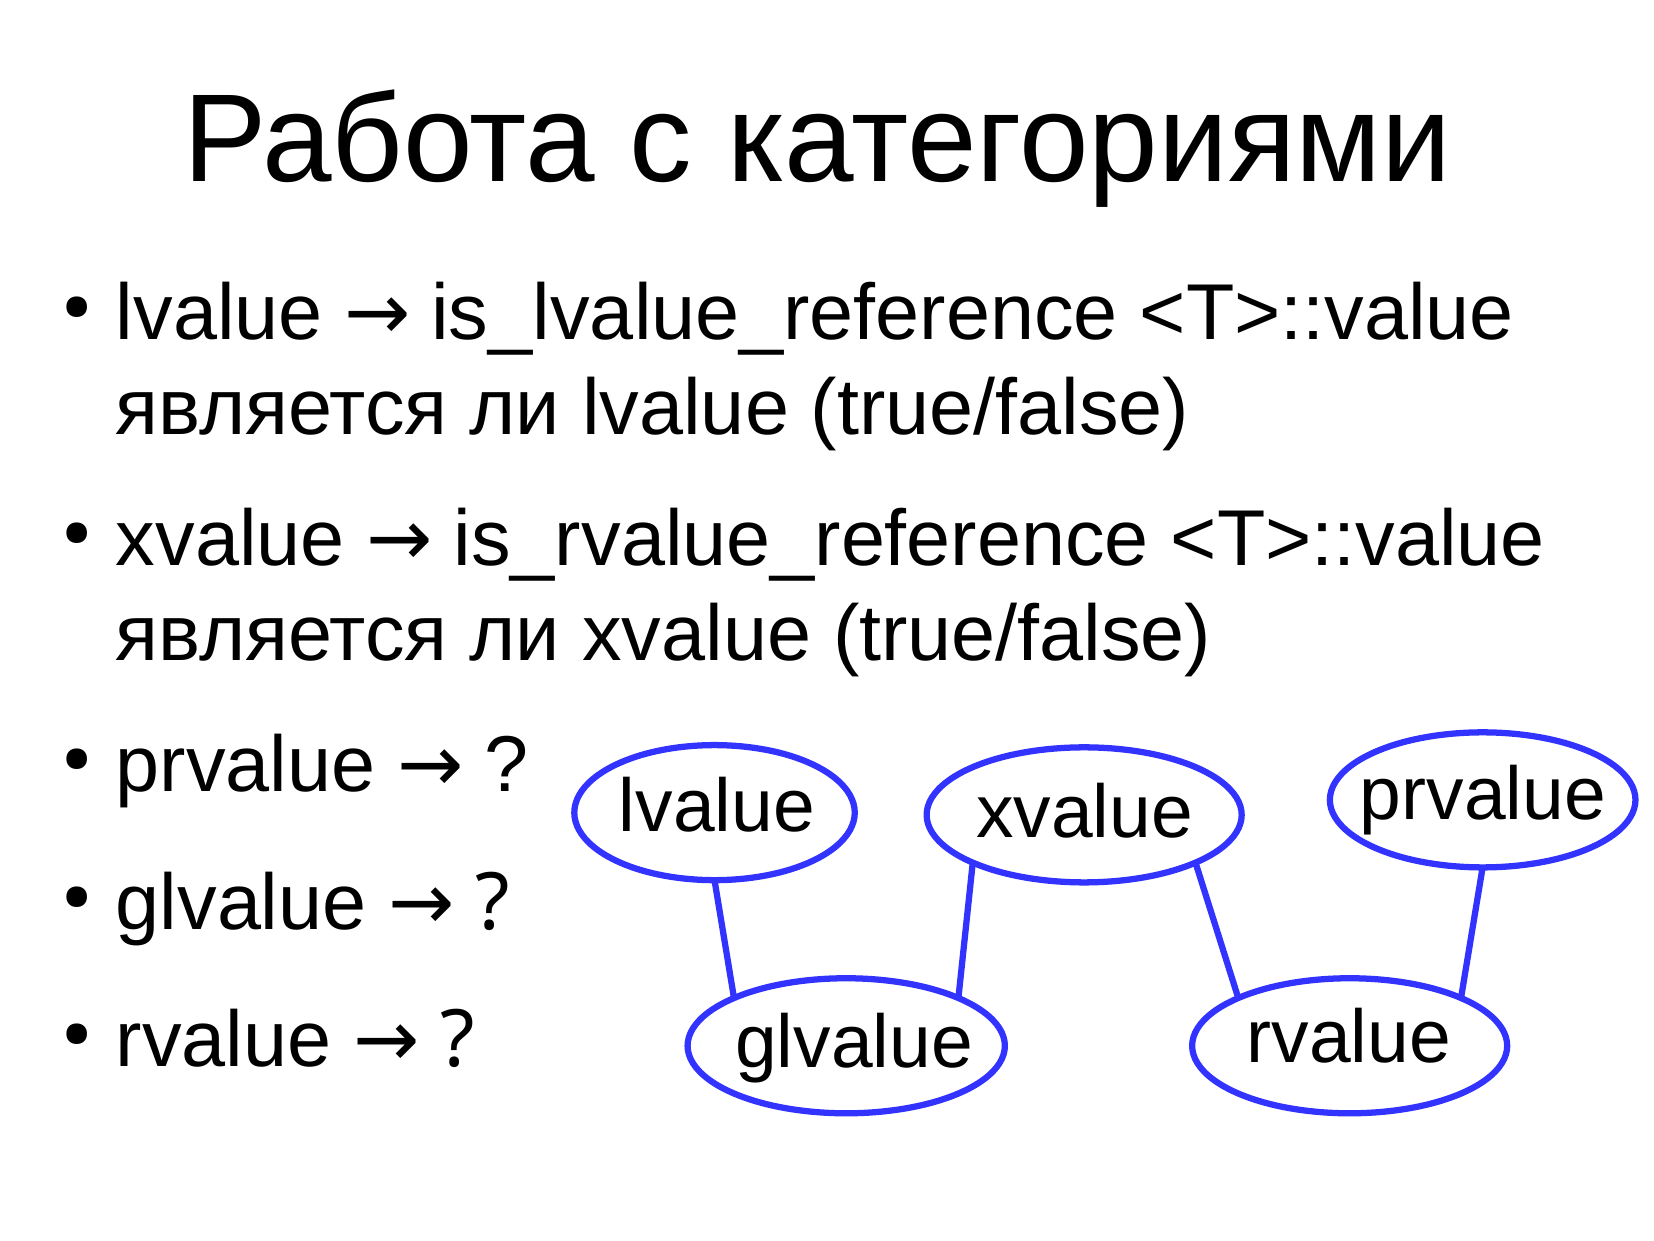

Работа с категориями
# lvalue → is_lvalue_reference <T>::value является ли lvalue (true/false)
xvalue → is_rvalue_reference <T>::value
является ли xvalue (true/false)
prvalue → ?
glvalue → ?
rvalue → ?
prvalue
lvalue
xvalue
rvalue
glvalue